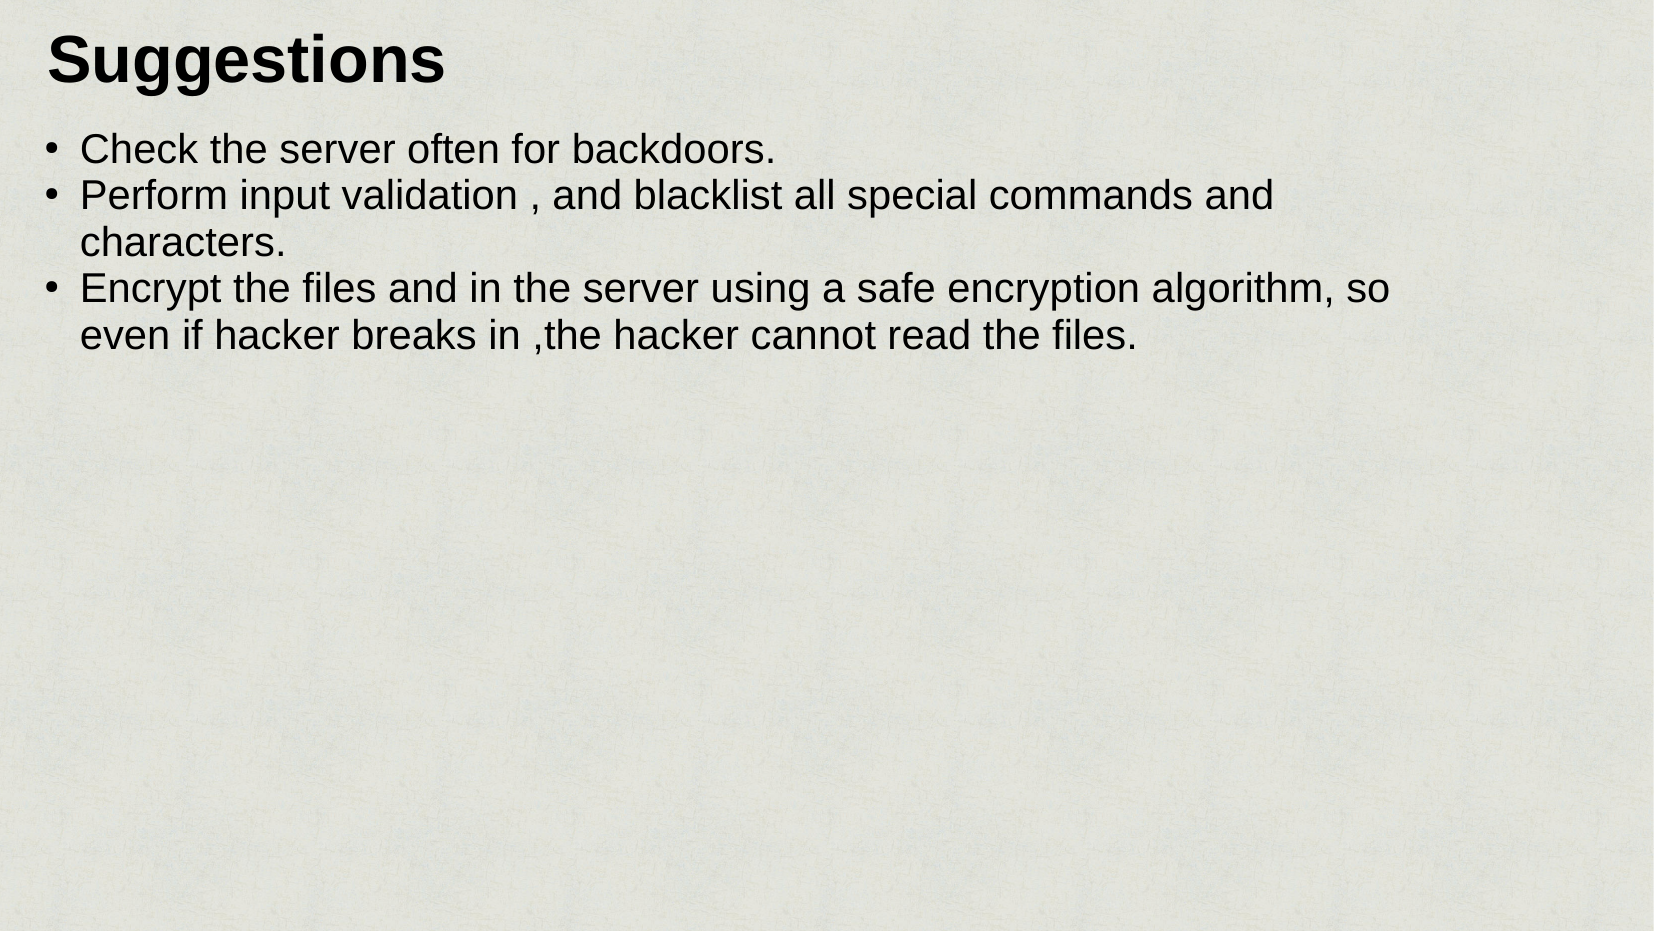

# Suggestions
Check the server often for backdoors.
Perform input validation , and blacklist all special commands and characters.
Encrypt the files and in the server using a safe encryption algorithm, so even if hacker breaks in ,the hacker cannot read the files.